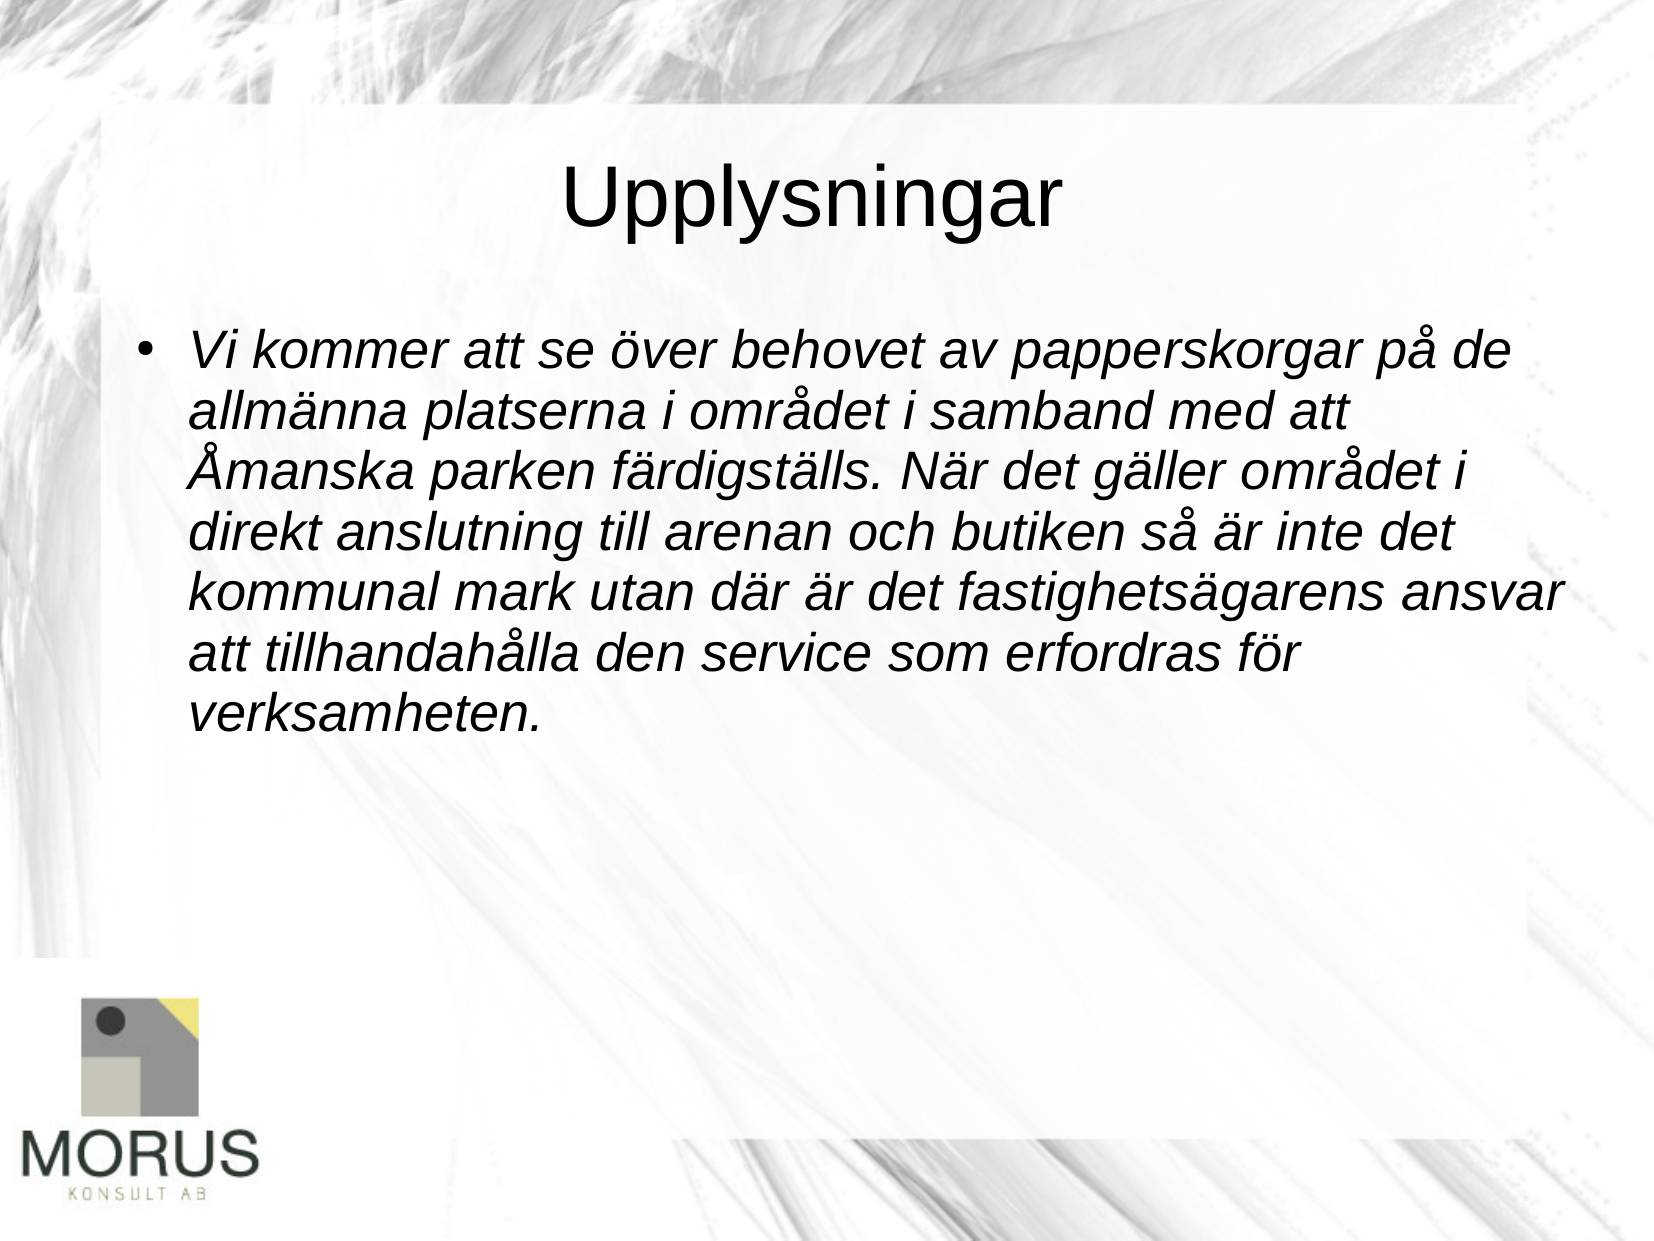

# Upplysningar
Vi kommer att se över behovet av papperskorgar på de allmänna platserna i området i samband med att Åmanska parken färdigställs. När det gäller området i direkt anslutning till arenan och butiken så är inte det kommunal mark utan där är det fastighetsägarens ansvar att tillhandahålla den service som erfordras för verksamheten.